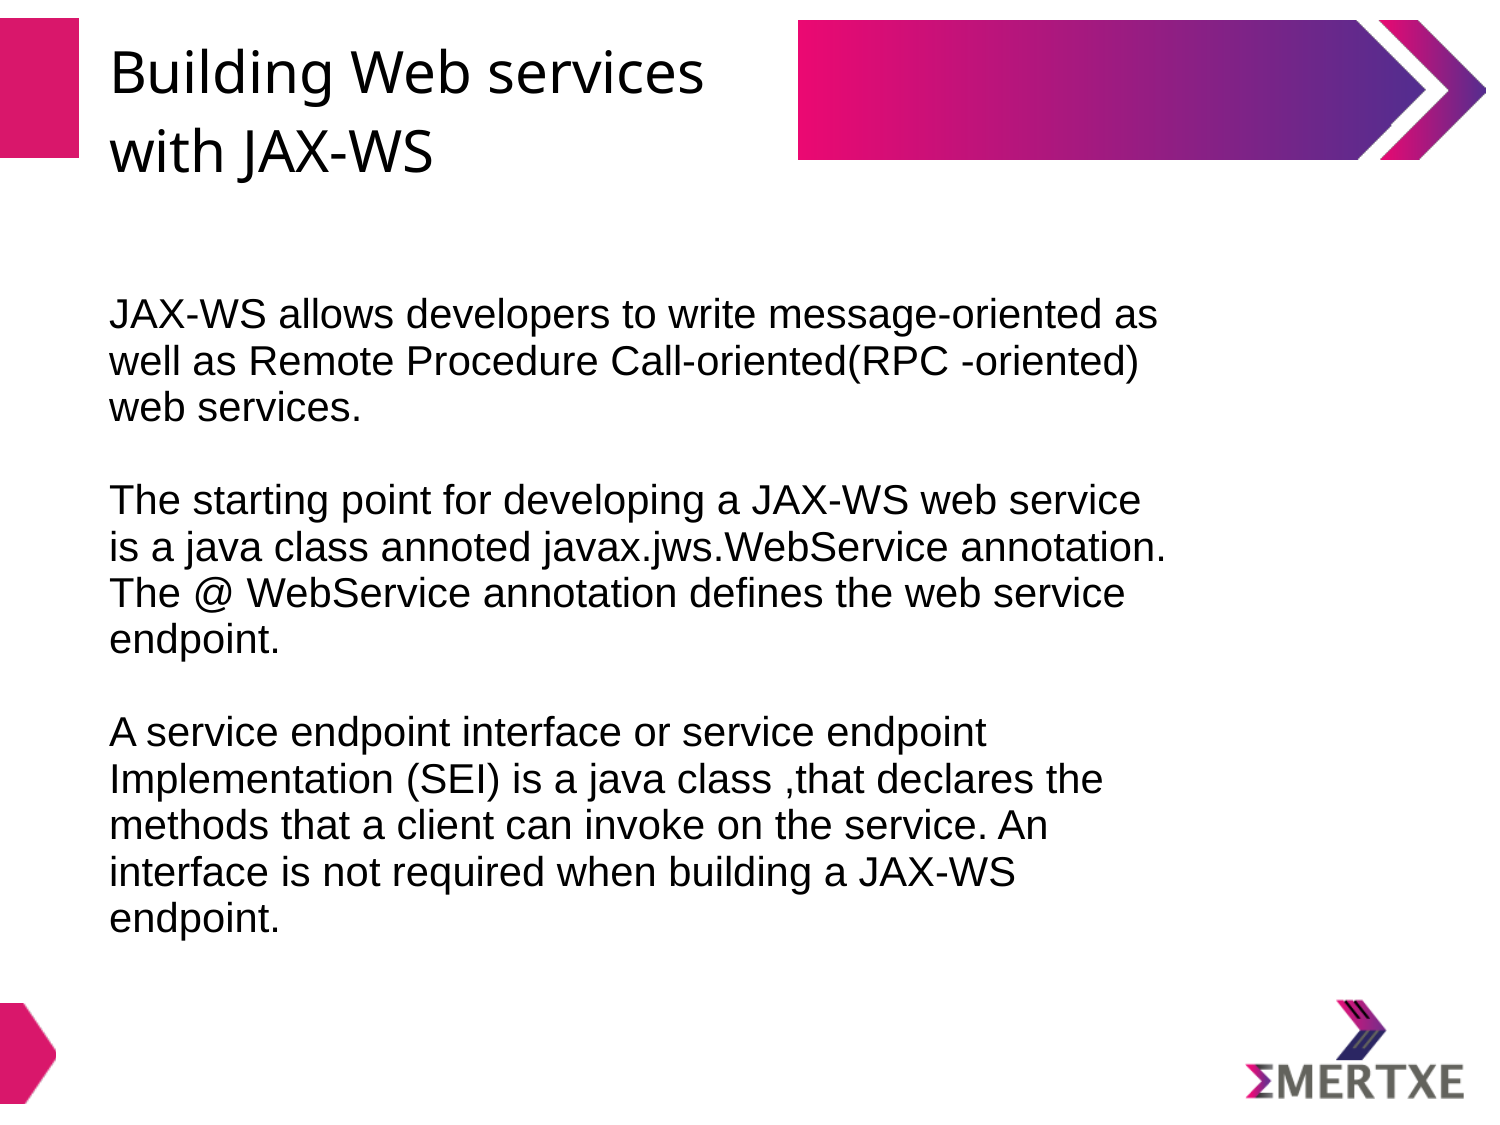

Building Web services with JAX-WS
JAX-WS allows developers to write message-oriented as well as Remote Procedure Call-oriented(RPC -oriented) web services.
The starting point for developing a JAX-WS web service is a java class annoted javax.jws.WebService annotation. The @ WebService annotation defines the web service endpoint.
A service endpoint interface or service endpoint Implementation (SEI) is a java class ,that declares the methods that a client can invoke on the service. An interface is not required when building a JAX-WS endpoint.